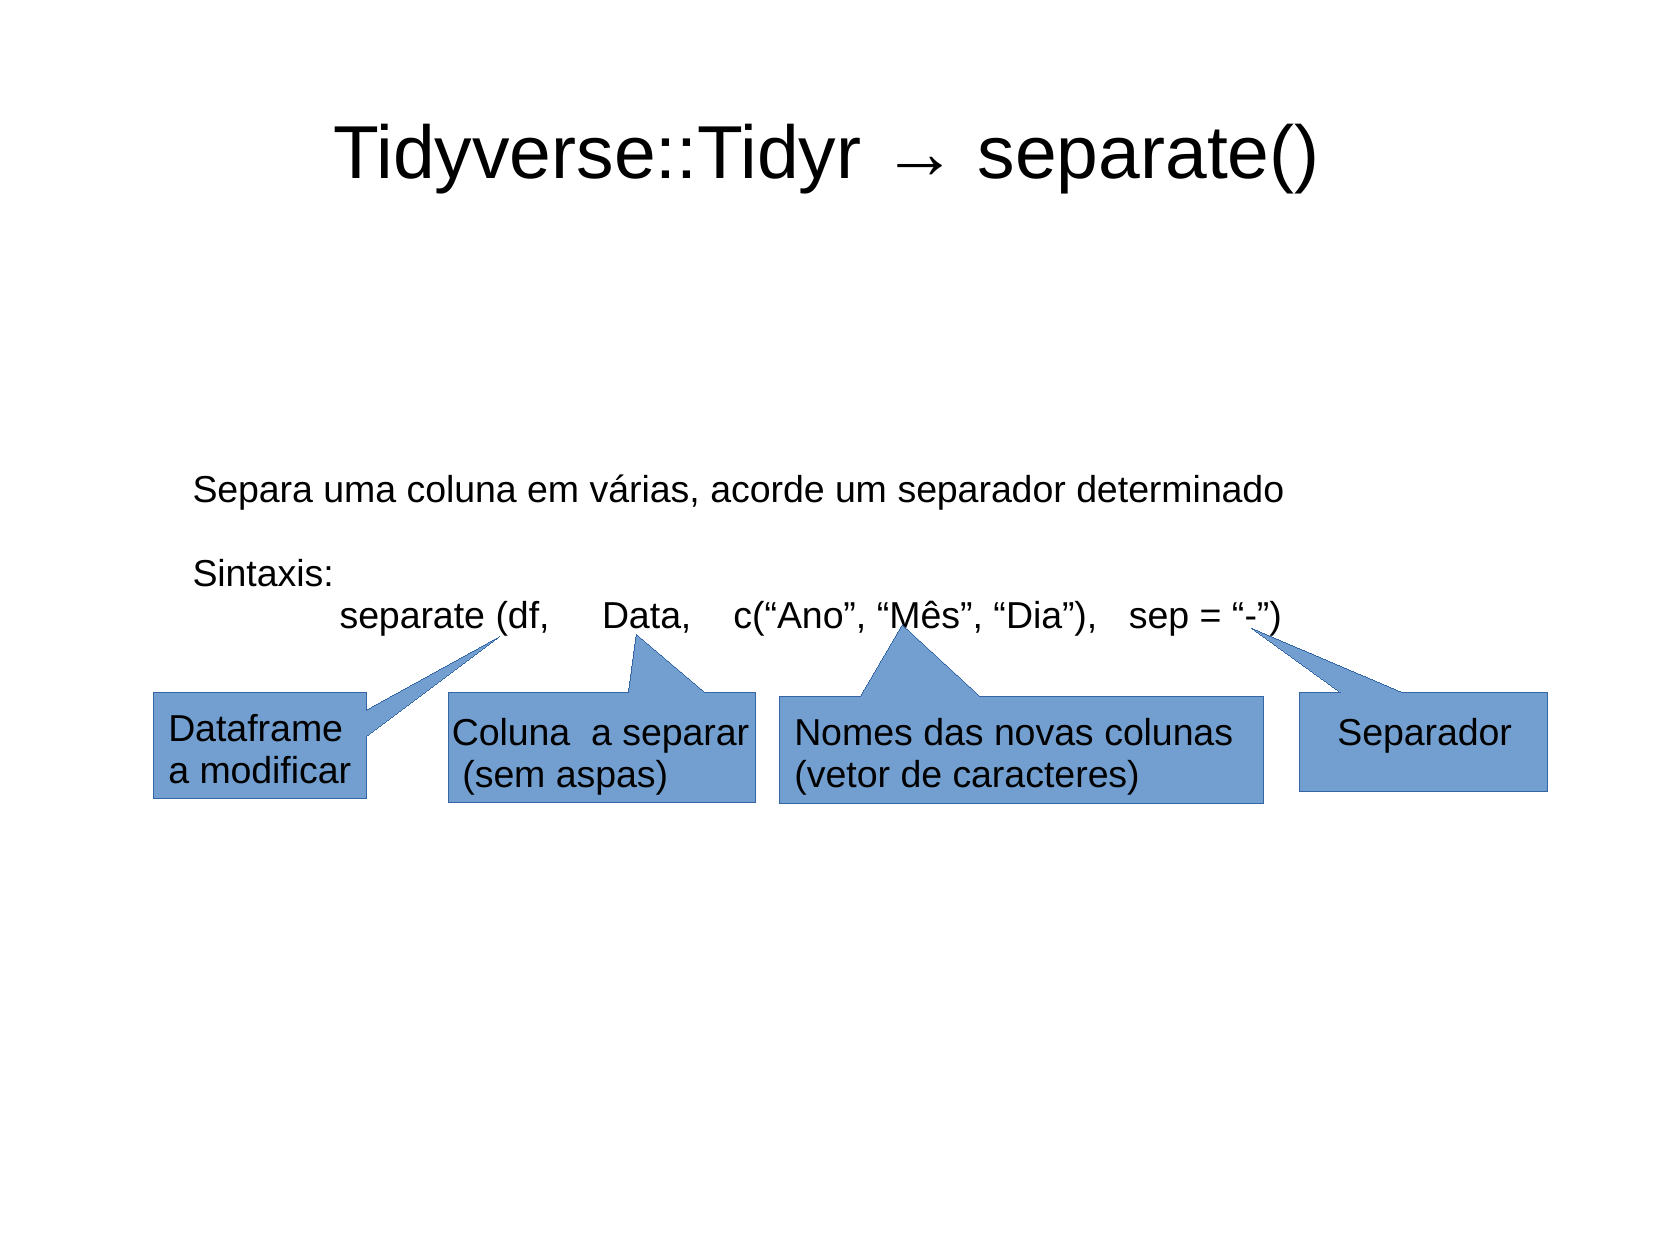

# Tidyverse::Tidyr → separate()
Separa uma coluna em várias, acorde um separador determinado
Sintaxis:
 separate (df, Data, c(“Ano”, “Mês”, “Dia”), sep = “-”)
Dataframe
a modificar
Coluna a separar
 (sem aspas)
Nomes das novas colunas
(vetor de caracteres)
Separador